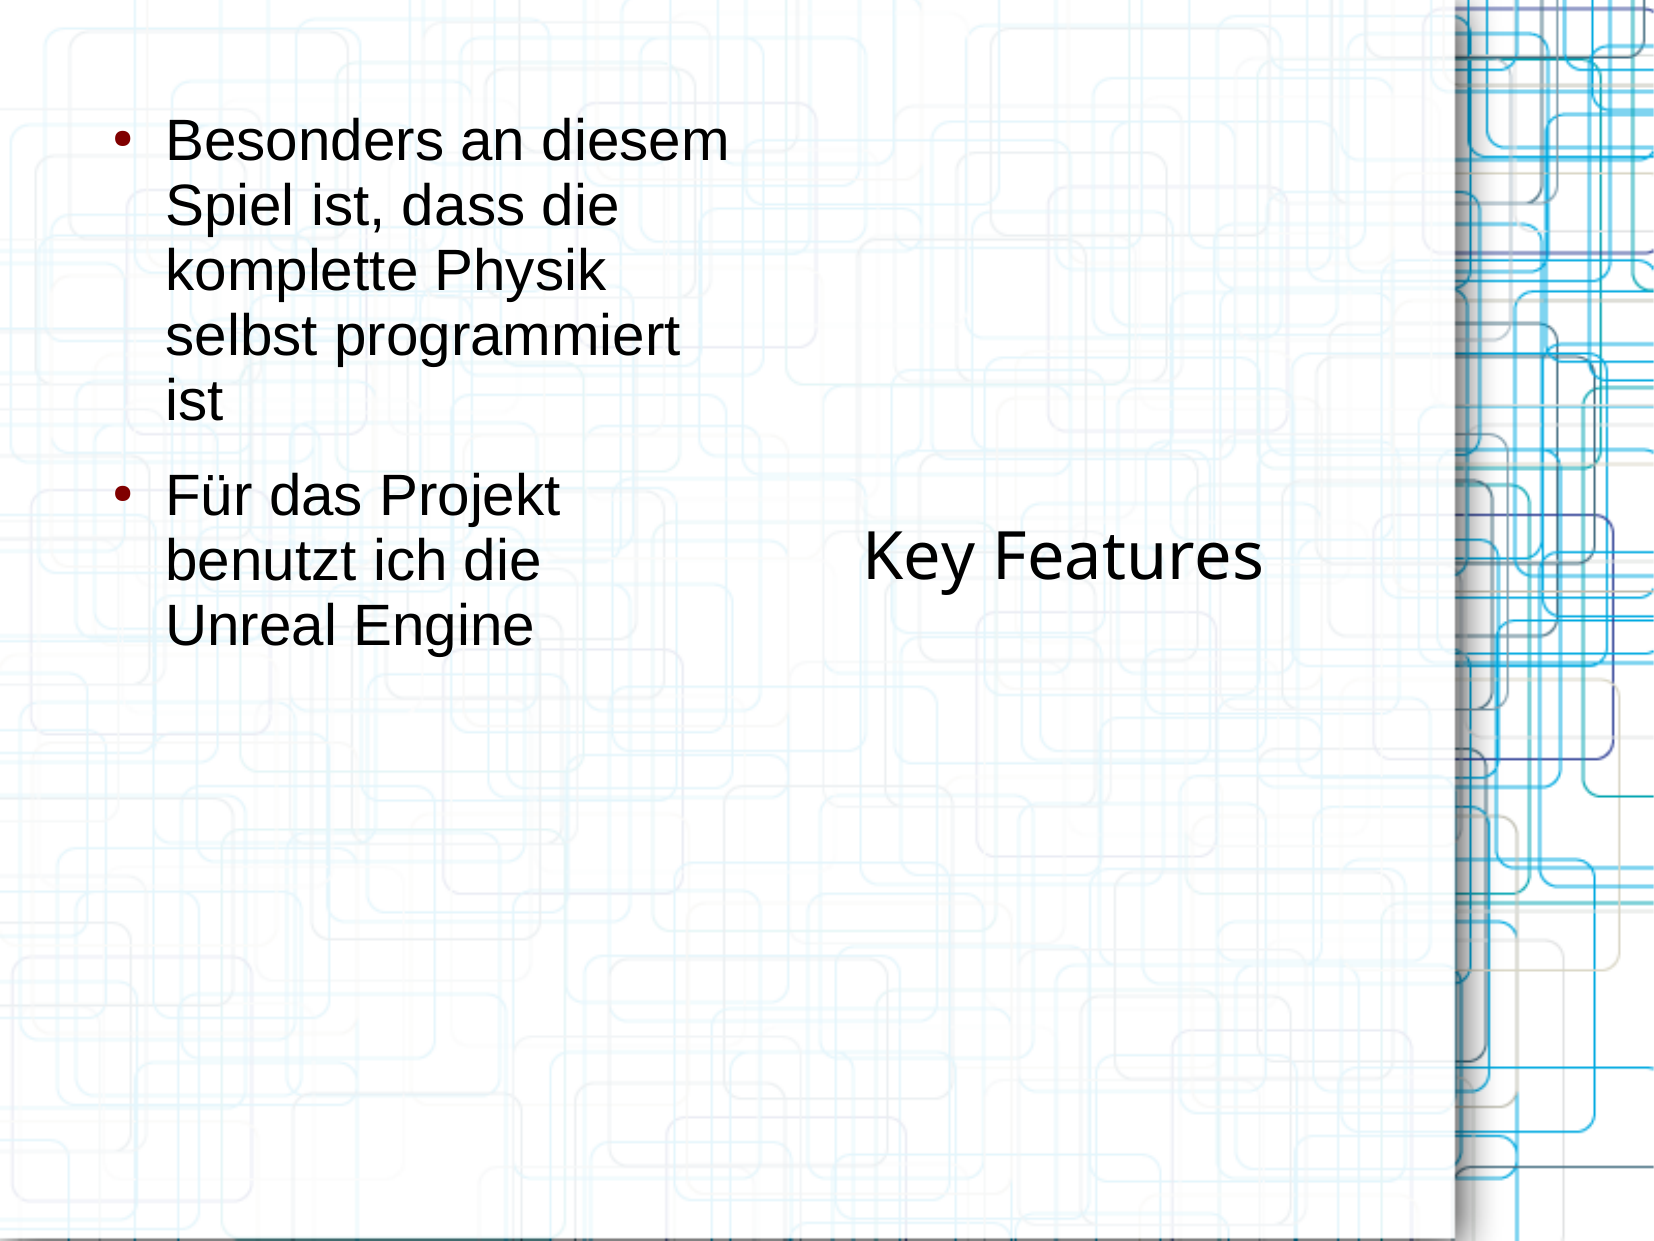

# Besonders an diesem Spiel ist, dass die komplette Physik selbst programmiert ist
Für das Projekt benutzt ich die Unreal Engine
Key Features